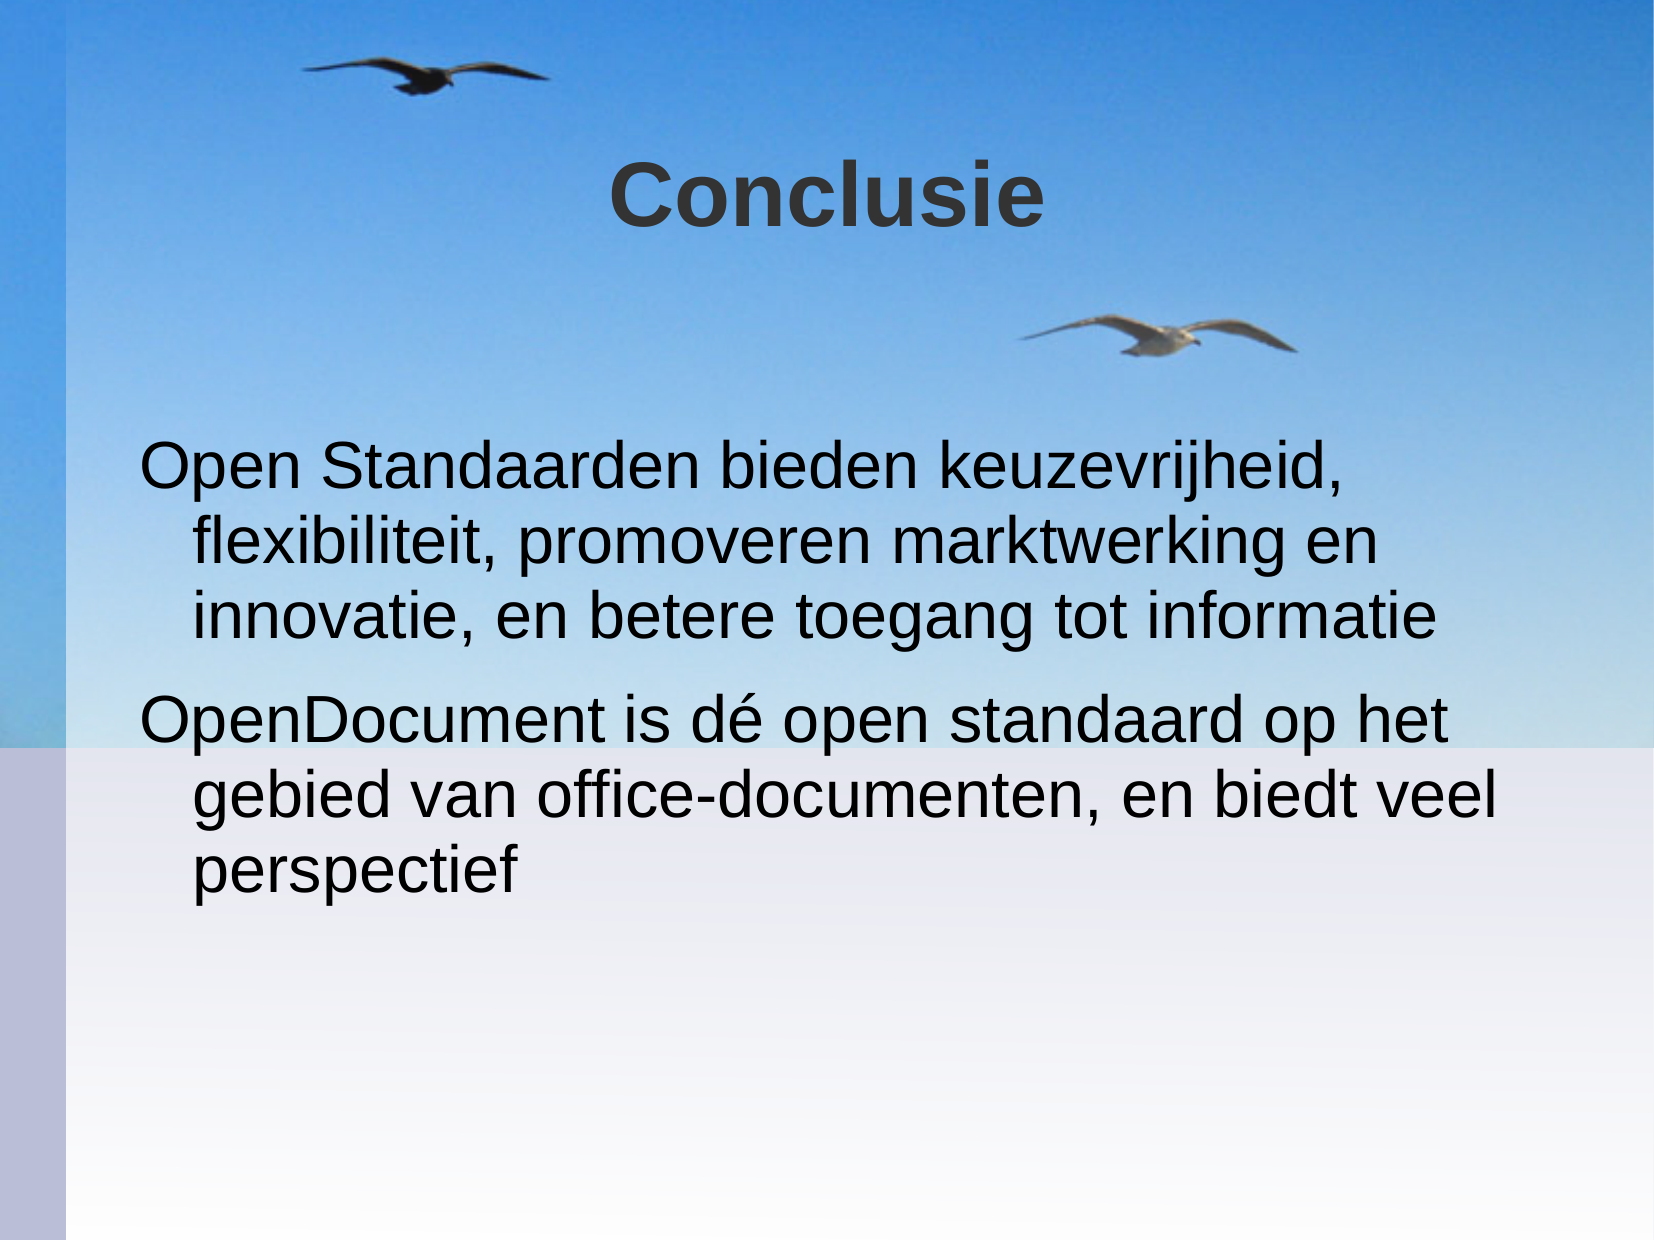

# Conclusie
Open Standaarden bieden keuzevrijheid, flexibiliteit, promoveren marktwerking en innovatie, en betere toegang tot informatie
OpenDocument is dé open standaard op het gebied van office-documenten, en biedt veel perspectief